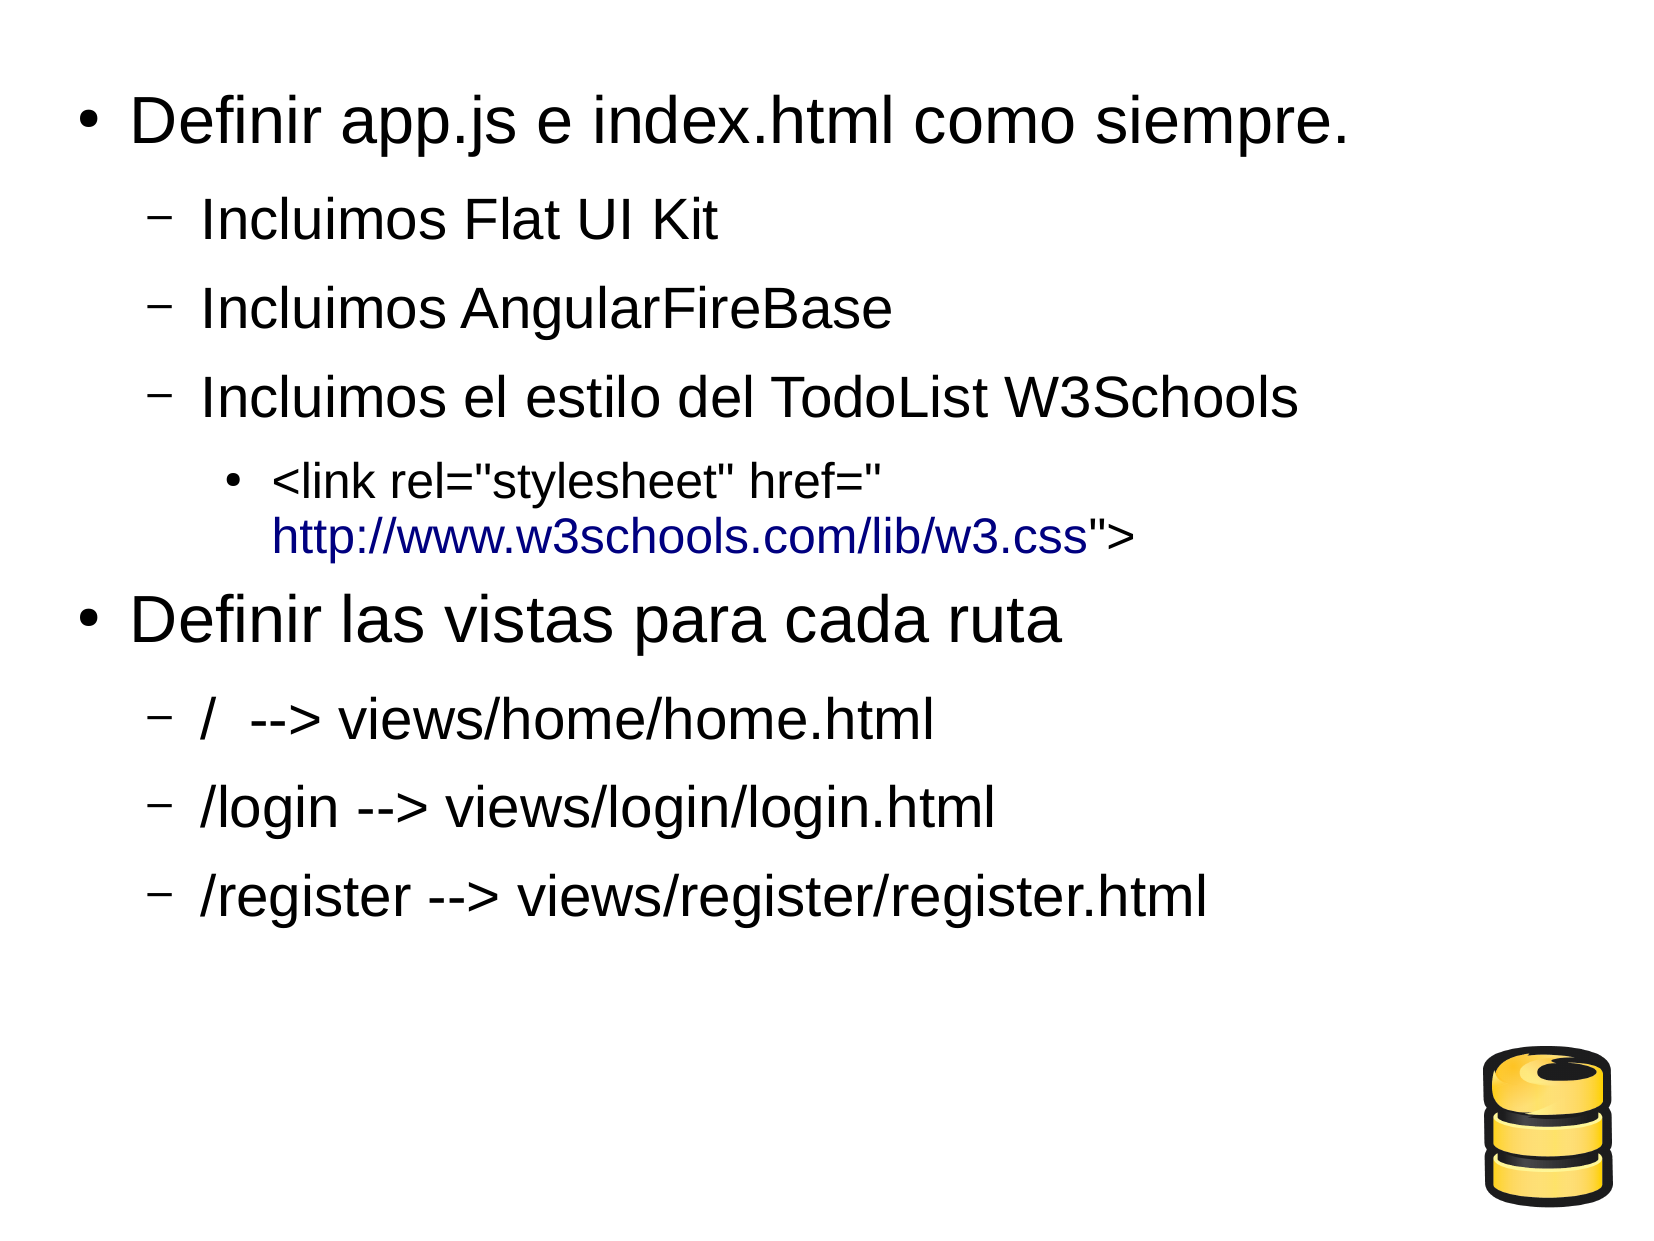

# Definir app.js e index.html como siempre.
Incluimos Flat UI Kit
Incluimos AngularFireBase
Incluimos el estilo del TodoList W3Schools
<link rel="stylesheet" href="http://www.w3schools.com/lib/w3.css">
Definir las vistas para cada ruta
/ --> views/home/home.html
/login --> views/login/login.html
/register --> views/register/register.html